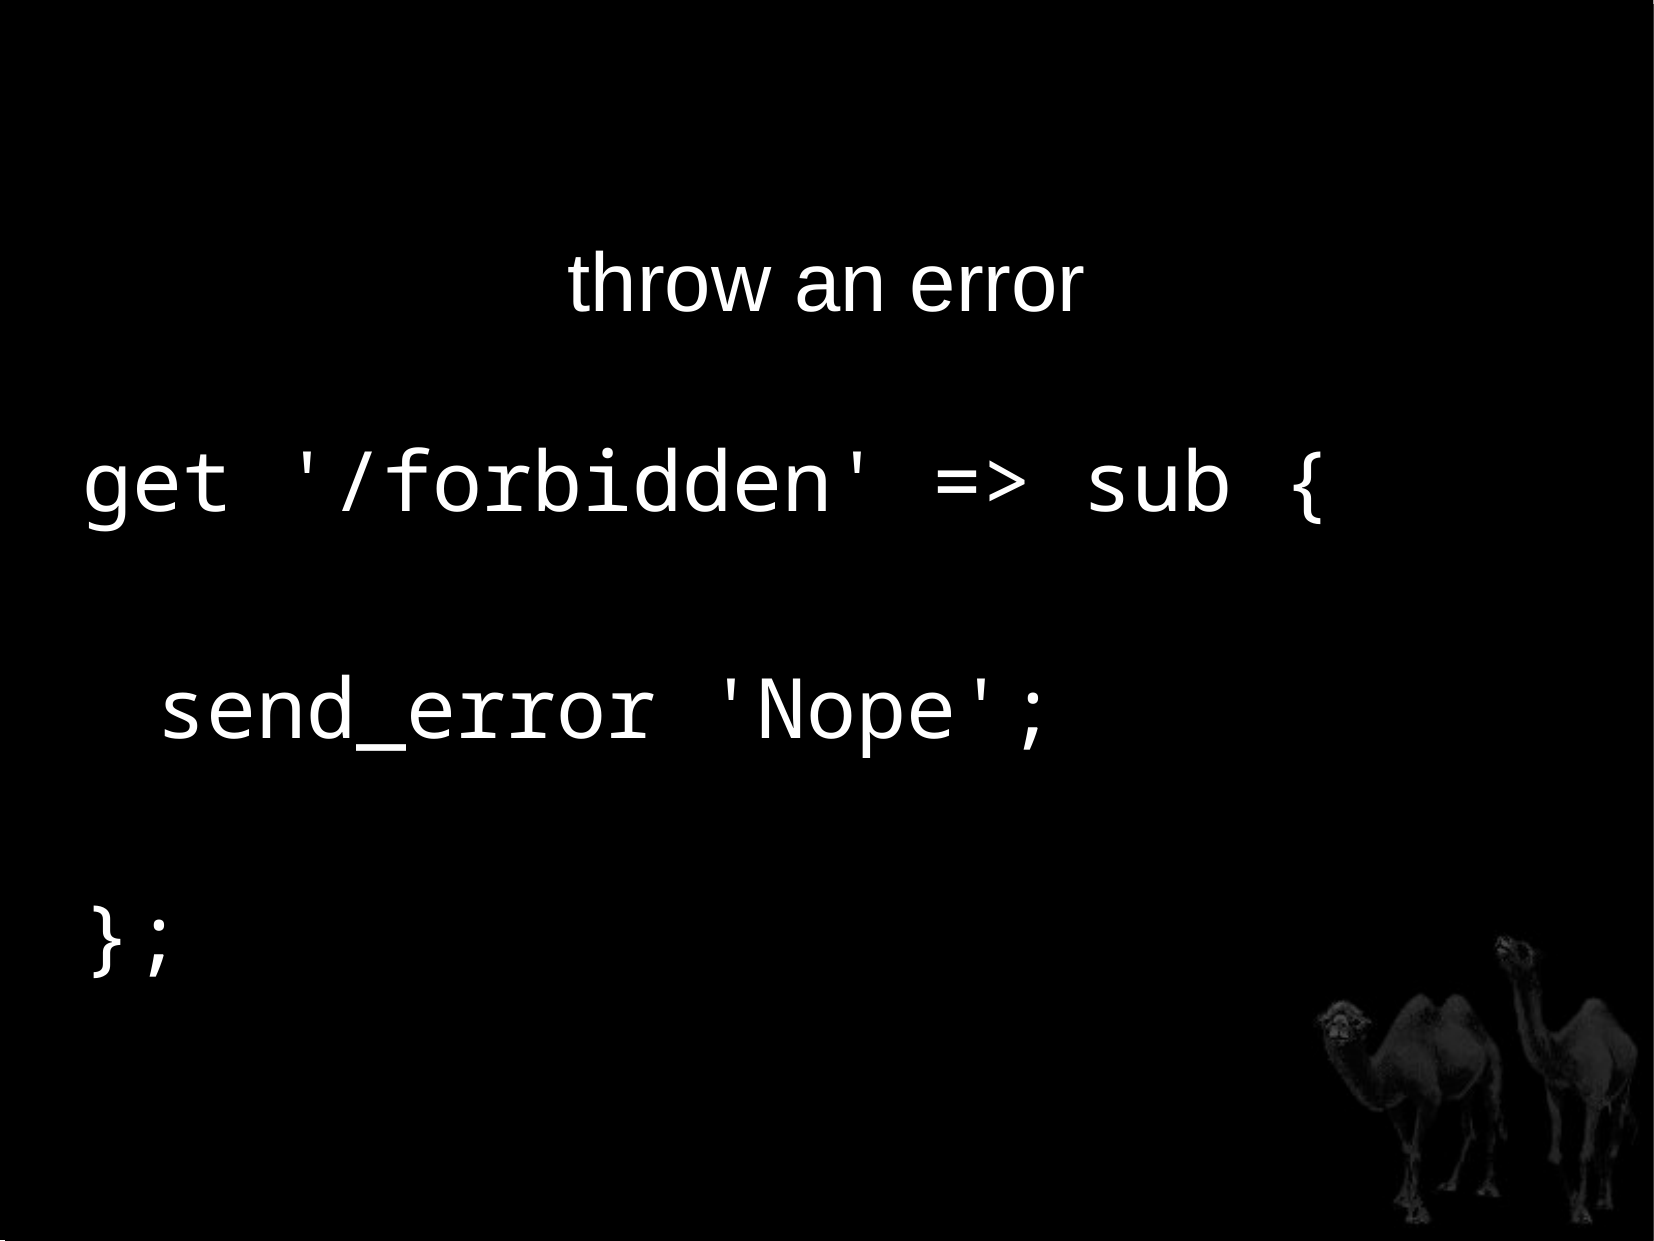

# throw an error
get '/forbidden' => sub {
	send_error 'Nope';
};